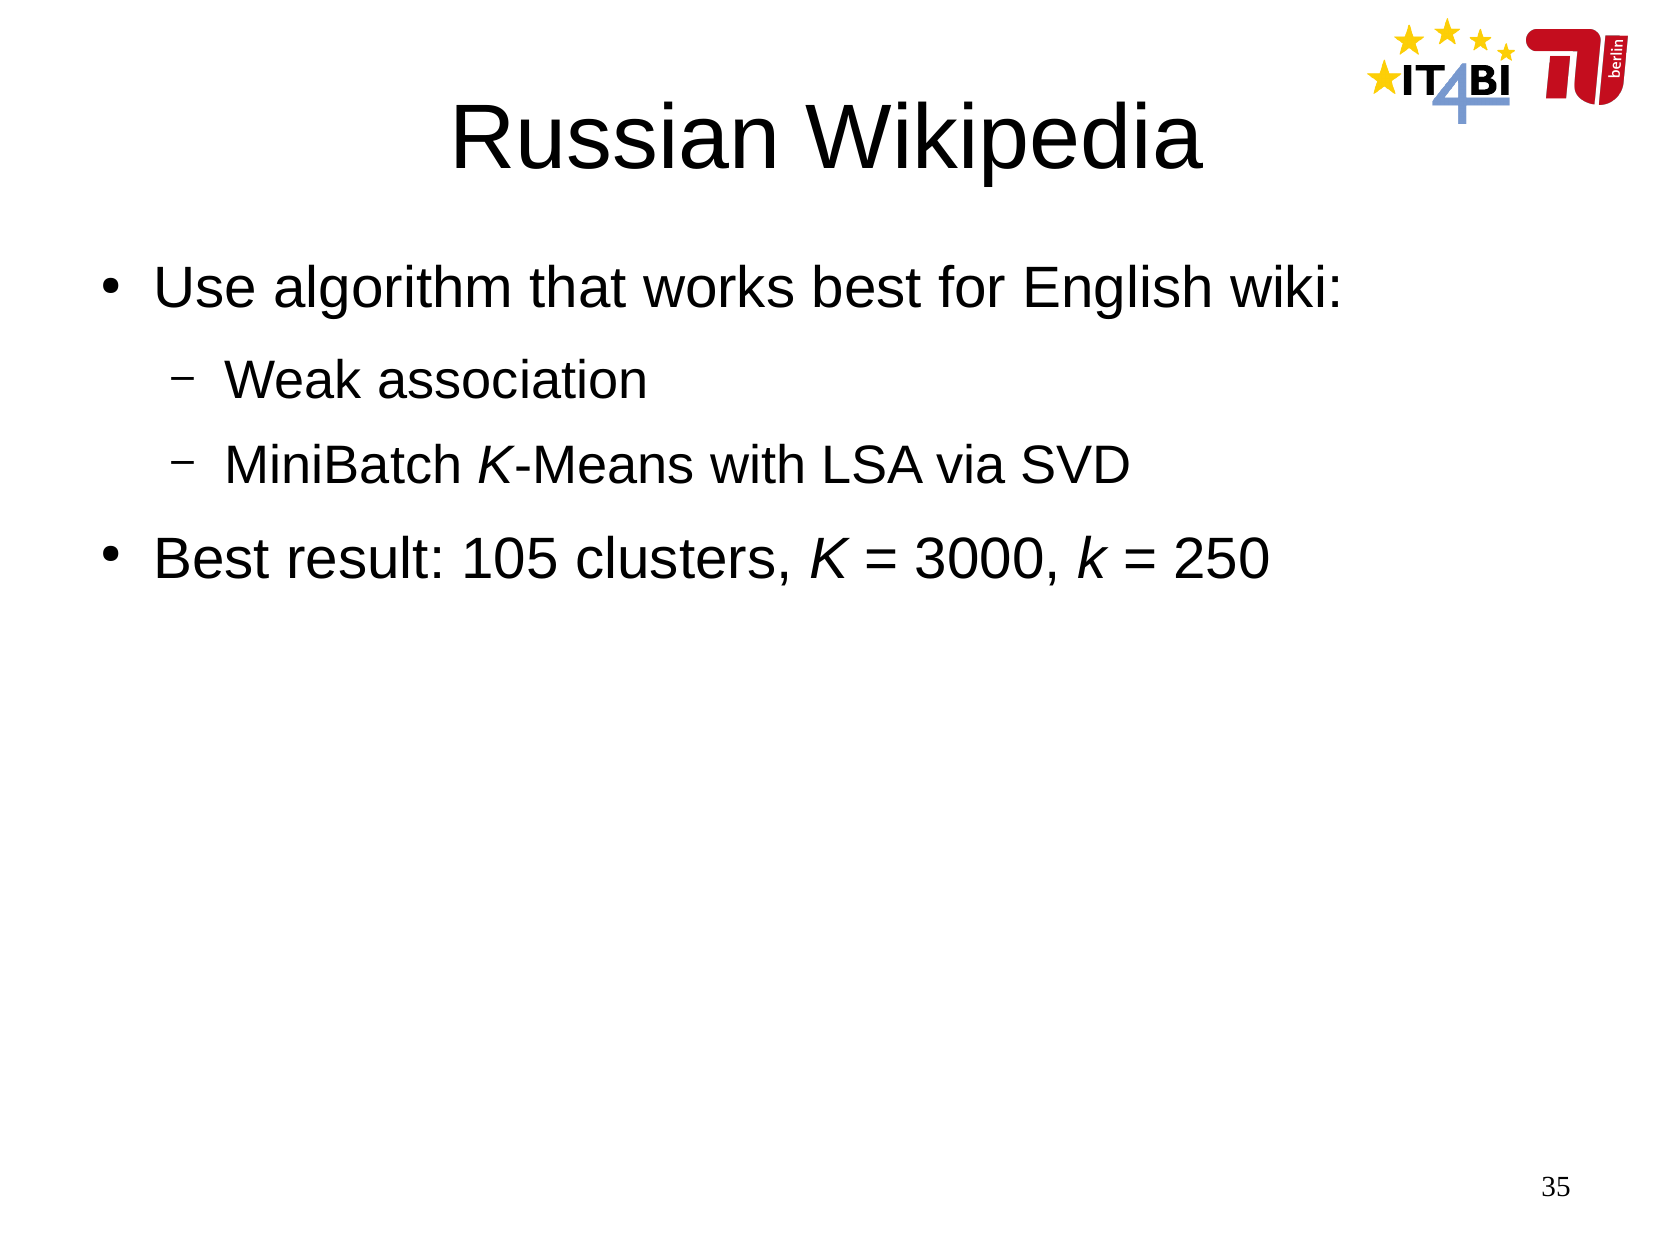

# Russian Wikipedia
Use algorithm that works best for English wiki:
Weak association
MiniBatch K-Means with LSA via SVD
Best result: 105 clusters, K = 3000, k = 250
35